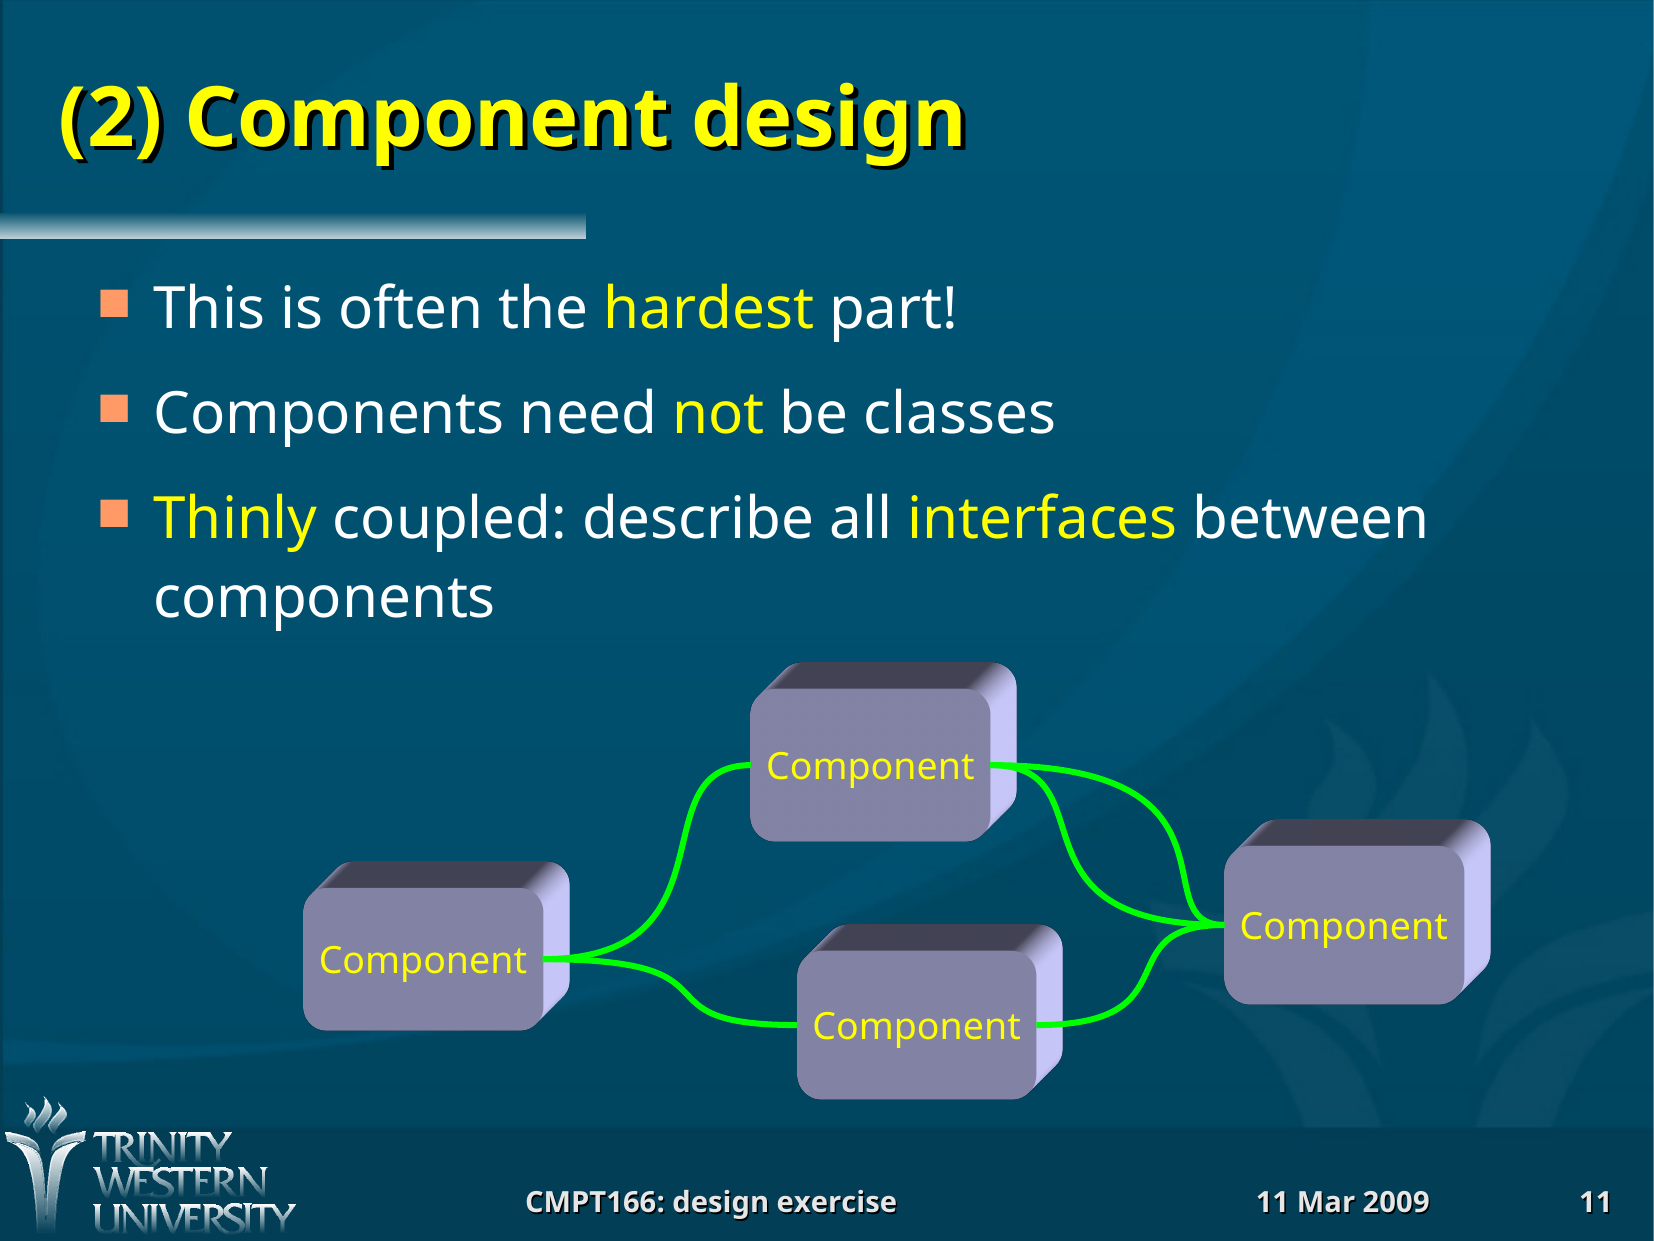

# (2) Component design
This is often the hardest part!
Components need not be classes
Thinly coupled: describe all interfaces between components
Component
Component
Component
Component
CMPT166: design exercise
11 Mar 2009
11